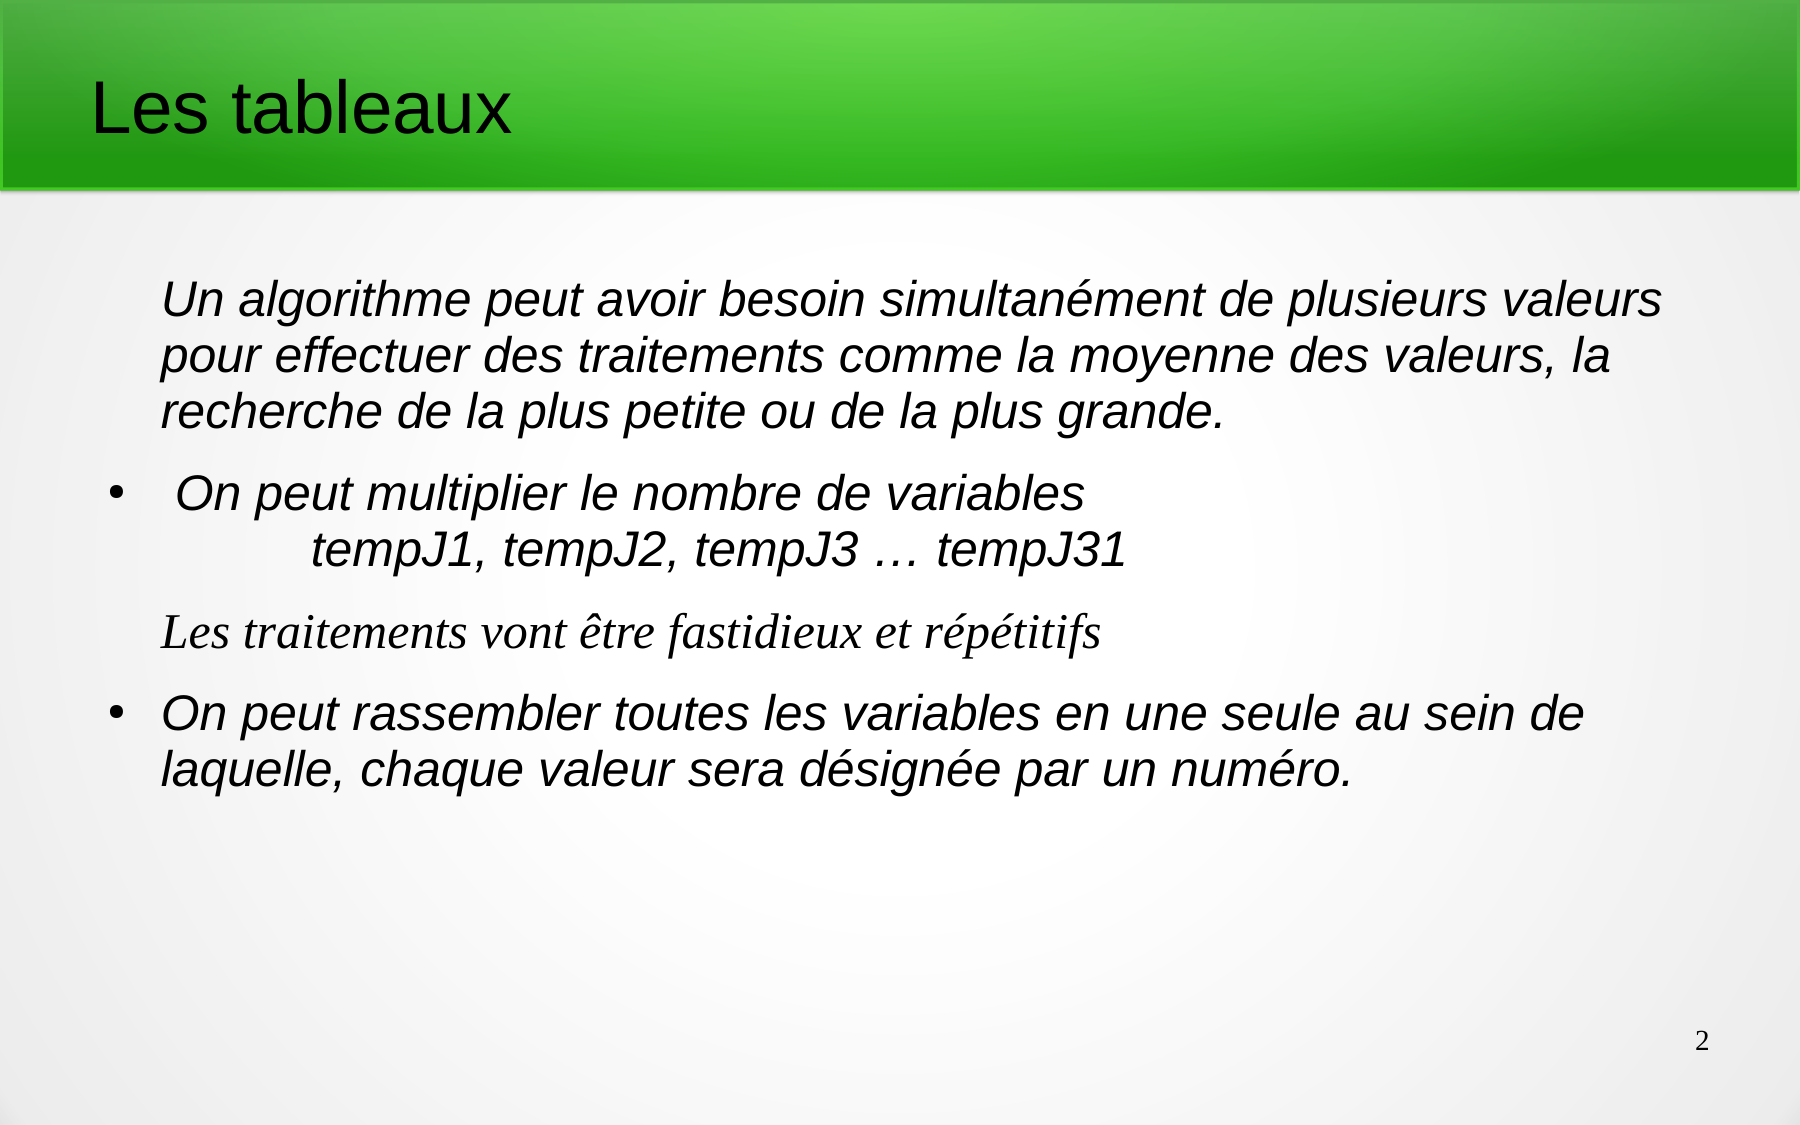

# Les tableaux
Un algorithme peut avoir besoin simultanément de plusieurs valeurs pour effectuer des traitements comme la moyenne des valeurs, la recherche de la plus petite ou de la plus grande.
 On peut multiplier le nombre de variables
	tempJ1, tempJ2, tempJ3 … tempJ31
Les traitements vont être fastidieux et répétitifs
On peut rassembler toutes les variables en une seule au sein de laquelle, chaque valeur sera désignée par un numéro.
2